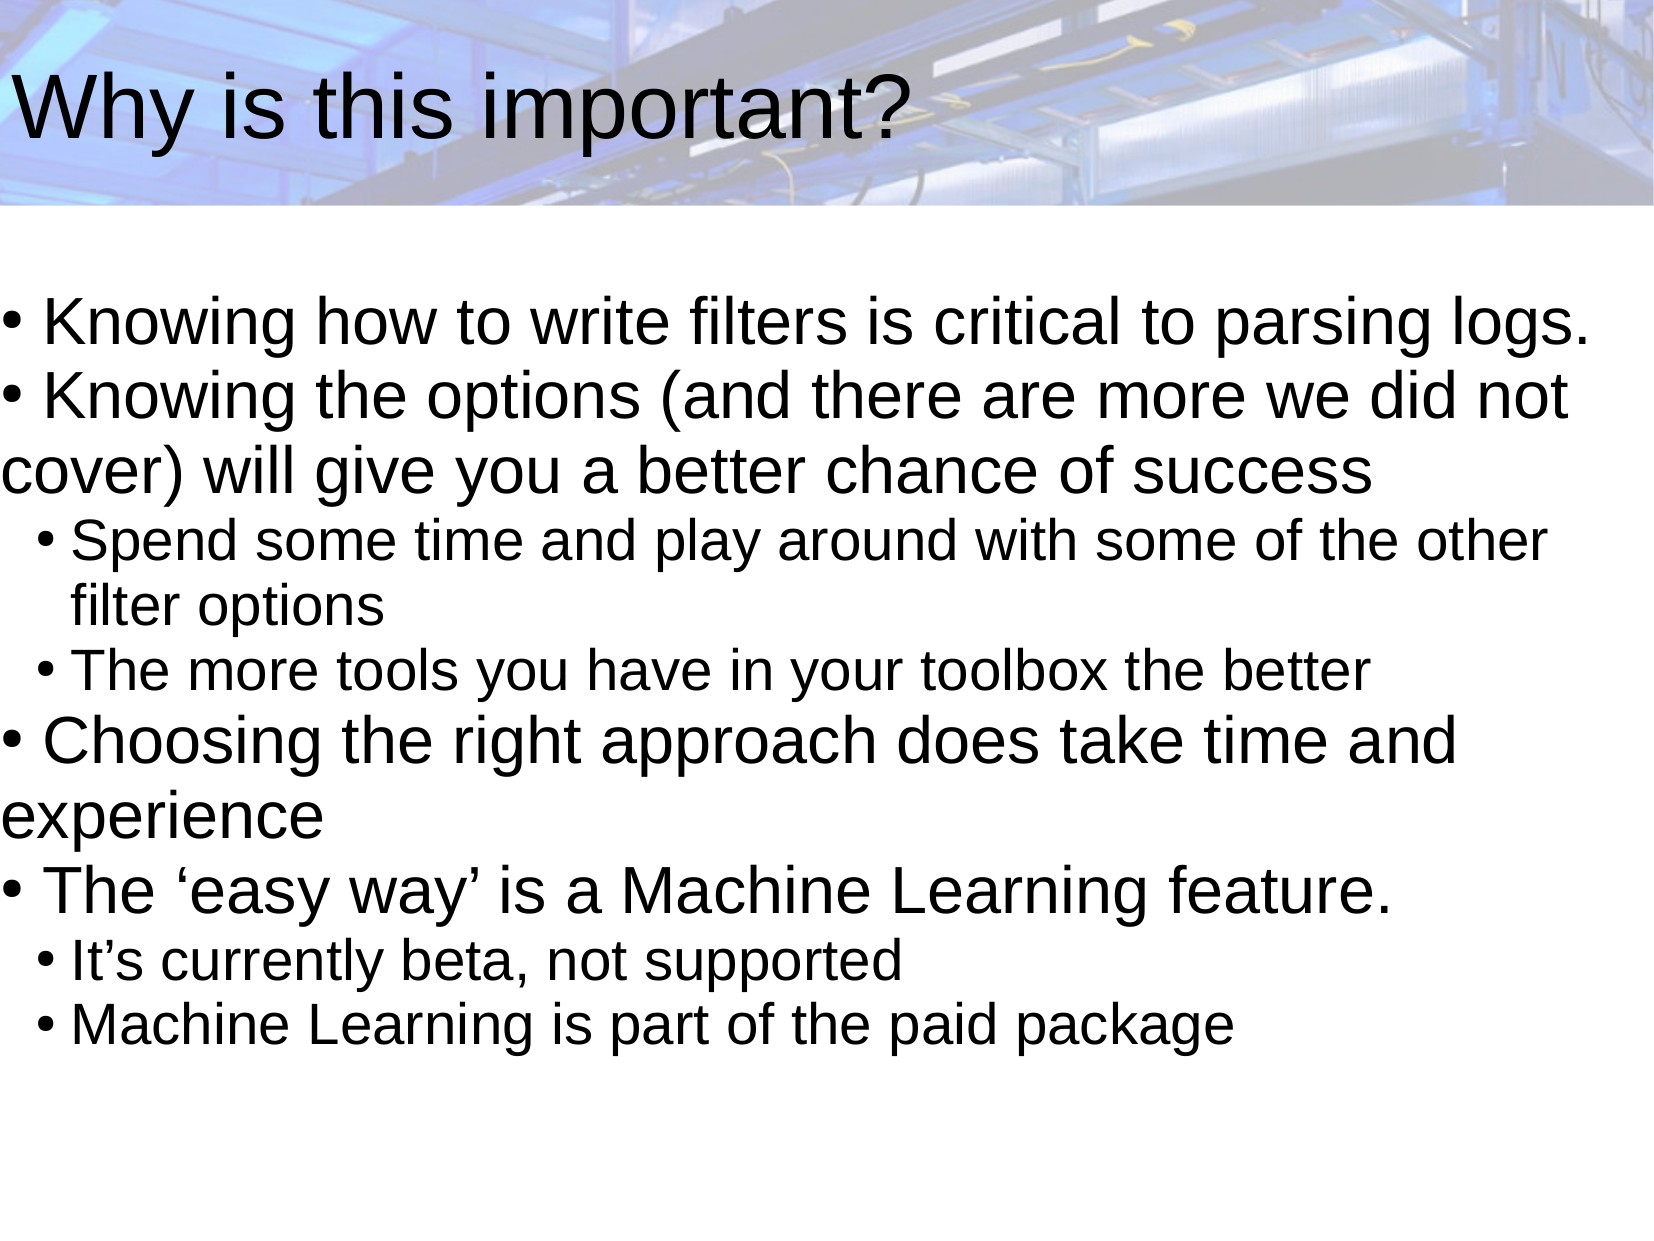

# Why is this important?
 Knowing how to write filters is critical to parsing logs.
 Knowing the options (and there are more we did not cover) will give you a better chance of success
Spend some time and play around with some of the other filter options
The more tools you have in your toolbox the better
 Choosing the right approach does take time and experience
 The ‘easy way’ is a Machine Learning feature.
It’s currently beta, not supported
Machine Learning is part of the paid package